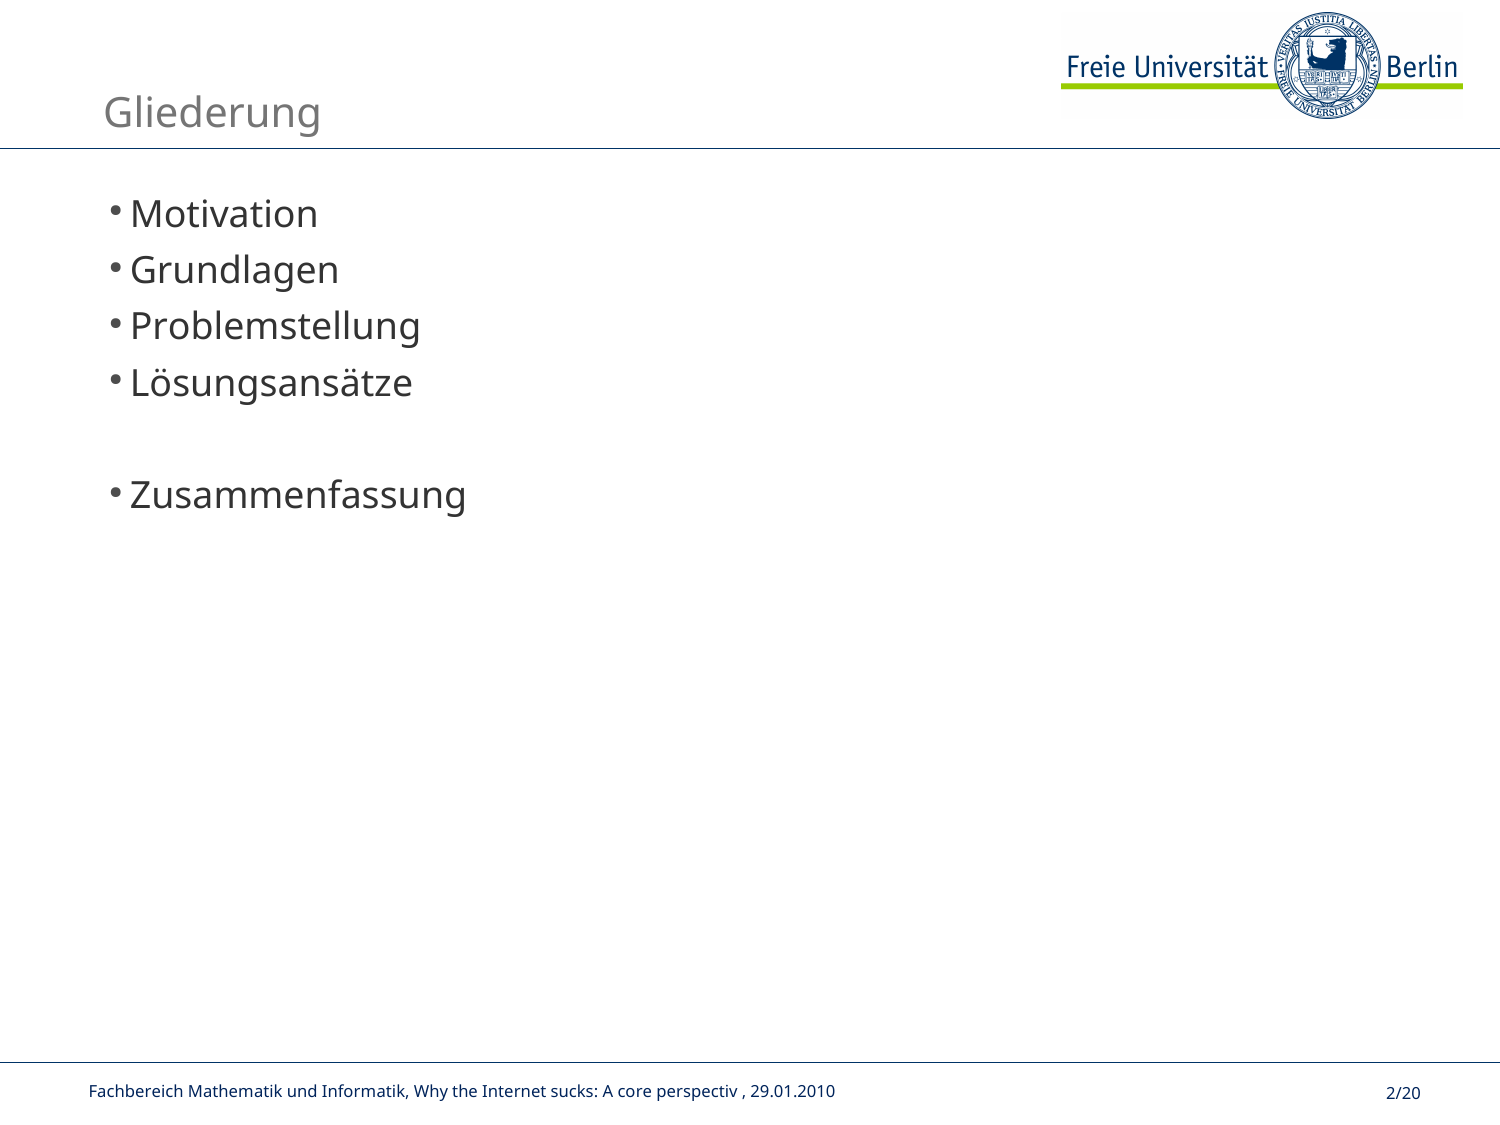

# Gliederung
Motivation
Grundlagen
Problemstellung
Lösungsansätze
Zusammenfassung
Freie Universität Berlin